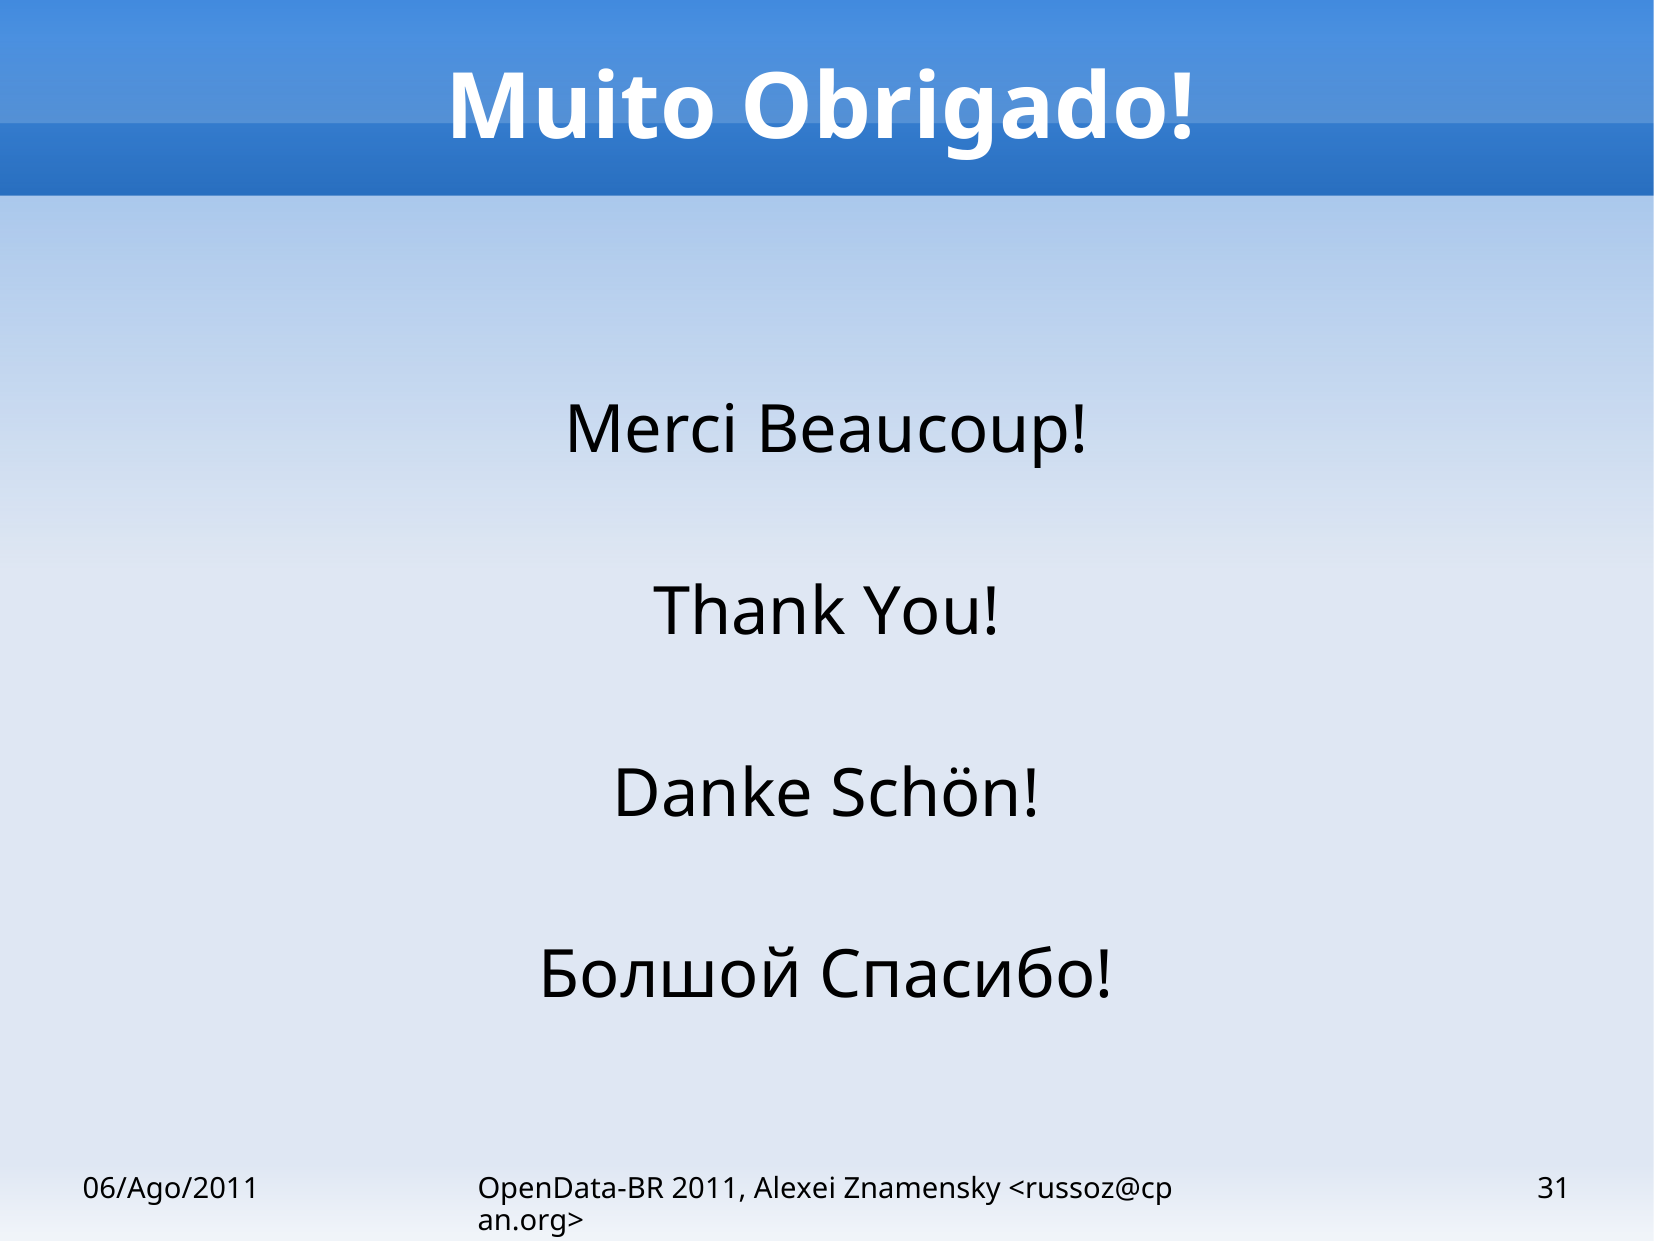

Muito Obrigado!
# Merci Beaucoup!
Thank You!
Danke Schön!
Болшой Спасибо!
06/Ago/2011
OpenData-BR 2011, Alexei Znamensky <russoz@cpan.org>
31